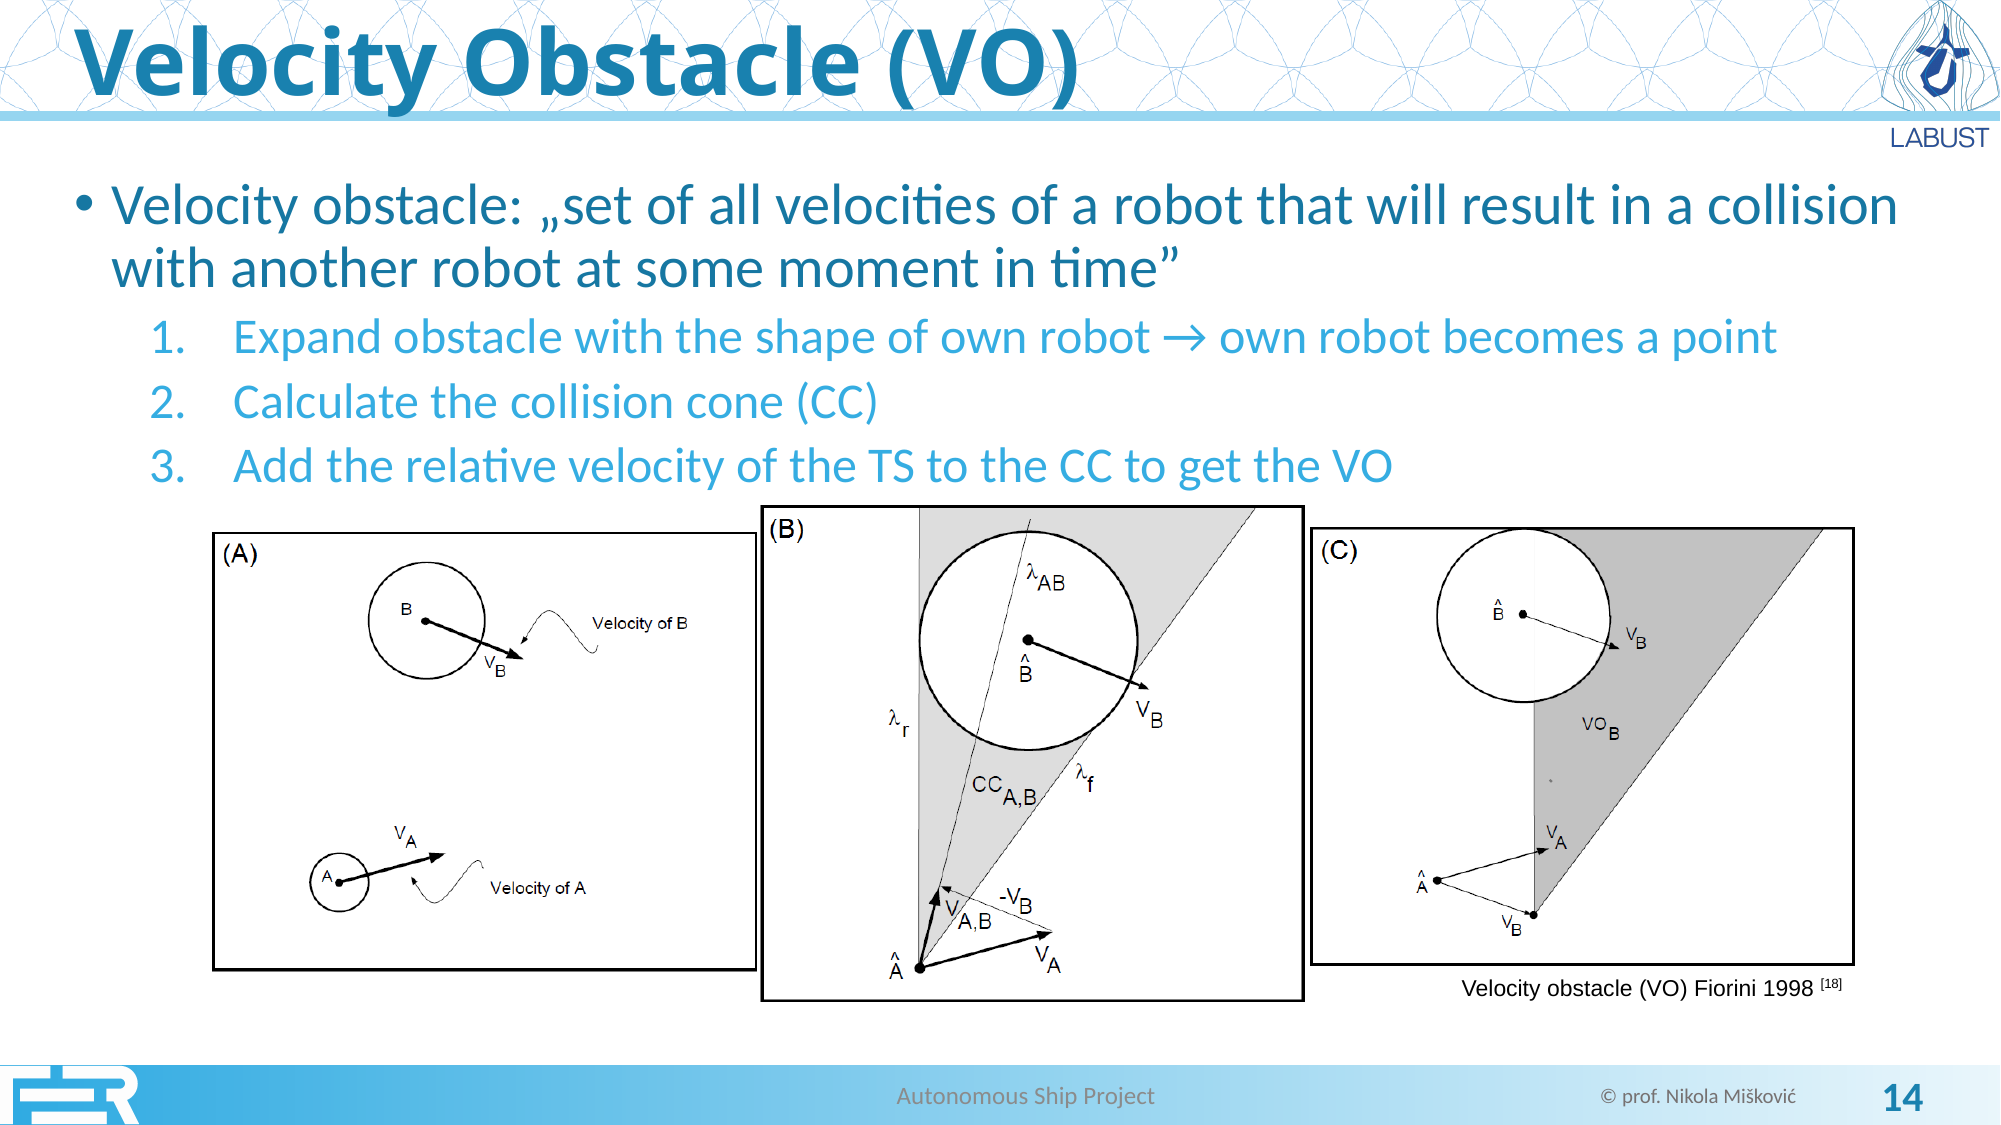

# Velocity Obstacle (VO)
Velocity obstacle: „set of all velocities of a robot that will result in a collision with another robot at some moment in time”
Expand obstacle with the shape of own robot → own robot becomes a point
Calculate the collision cone (CC)
Add the relative velocity of the TS to the CC to get the VO
Velocity obstacle (VO) Fiorini 1998 [18]
Guidance and Control of Marine Vehicles
14